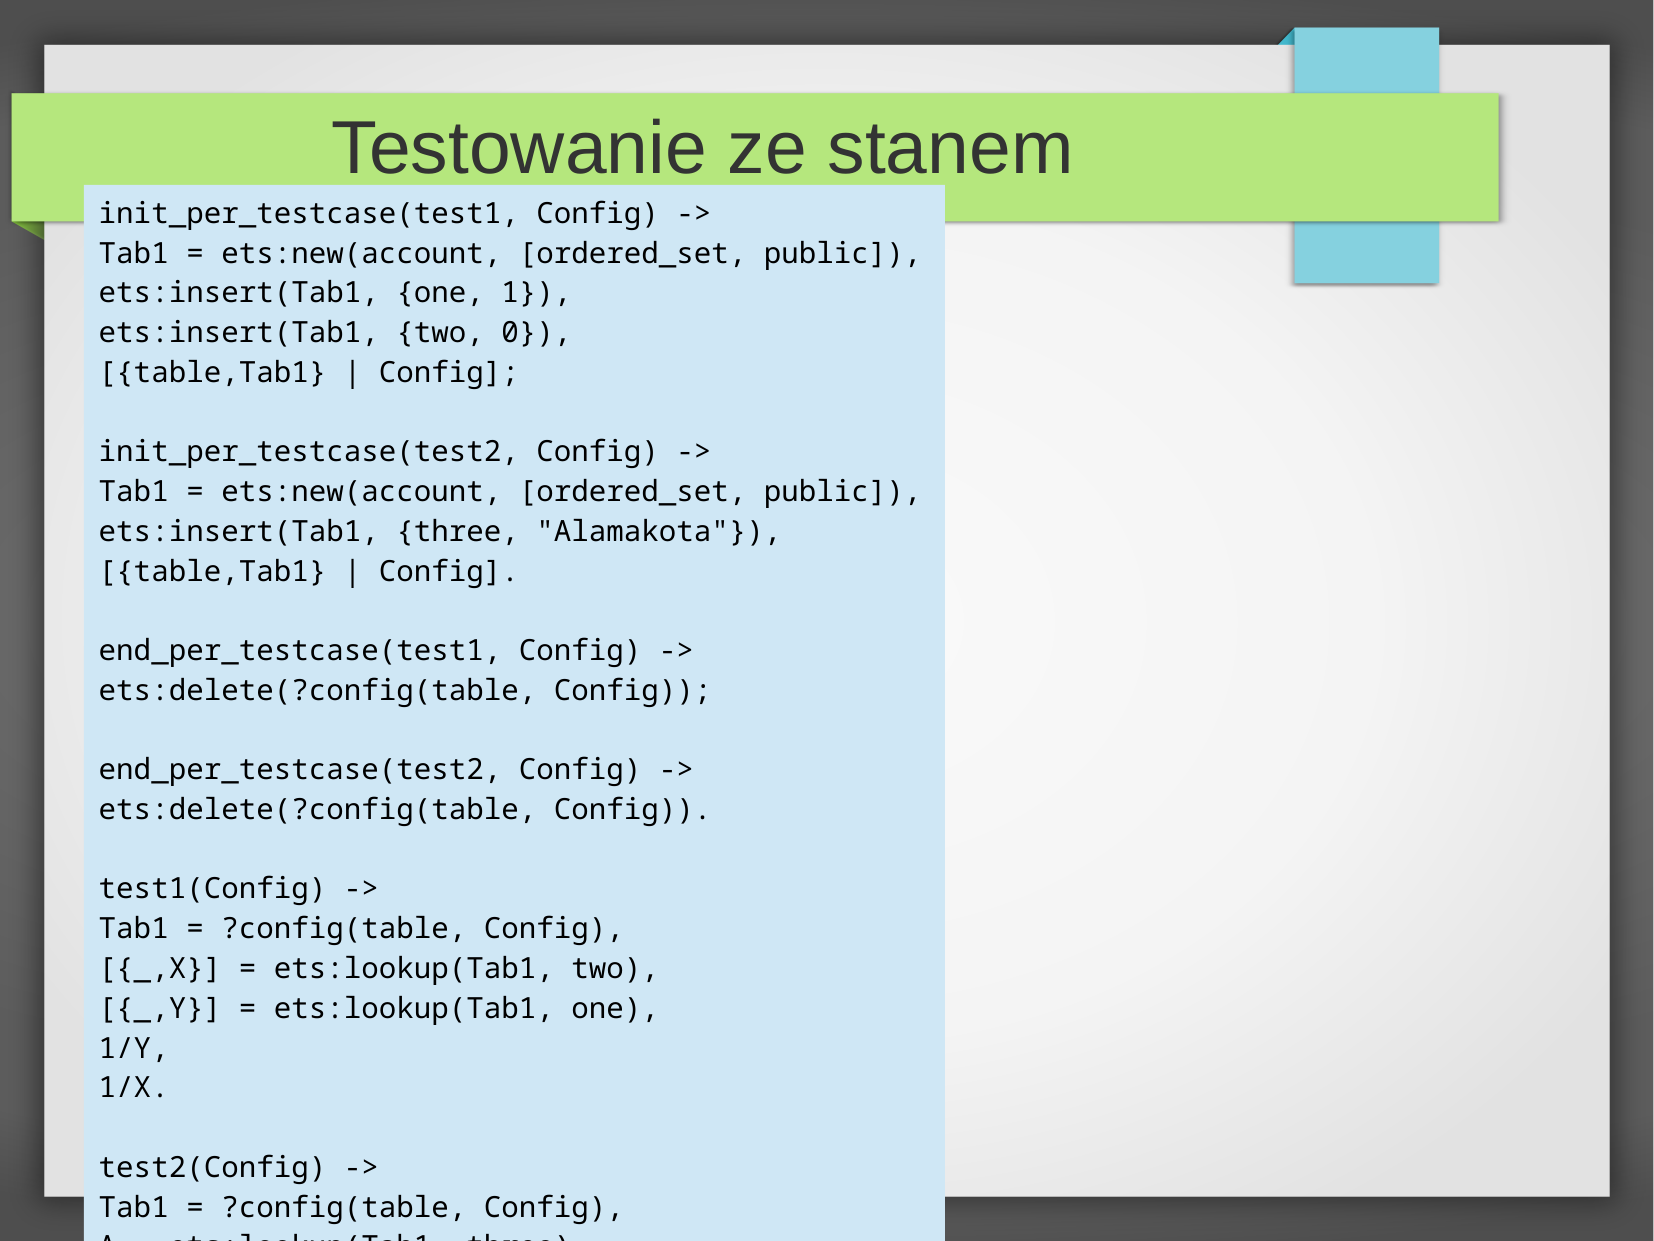

# Testowanie ze stanem
init_per_testcase(test1, Config) ->
Tab1 = ets:new(account, [ordered_set, public]),
ets:insert(Tab1, {one, 1}),
ets:insert(Tab1, {two, 0}),
[{table,Tab1} | Config];
init_per_testcase(test2, Config) ->
Tab1 = ets:new(account, [ordered_set, public]),
ets:insert(Tab1, {three, "Alamakota"}),
[{table,Tab1} | Config].
end_per_testcase(test1, Config) ->
ets:delete(?config(table, Config));
end_per_testcase(test2, Config) ->
ets:delete(?config(table, Config)).
test1(Config) ->
Tab1 = ?config(table, Config),
[{_,X}] = ets:lookup(Tab1, two),
[{_,Y}] = ets:lookup(Tab1, one),
1/Y,
1/X.
test2(Config) ->
Tab1 = ?config(table, Config),
A = ets:lookup(Tab1, three),
[{_,X}] = A,
io:format(X).